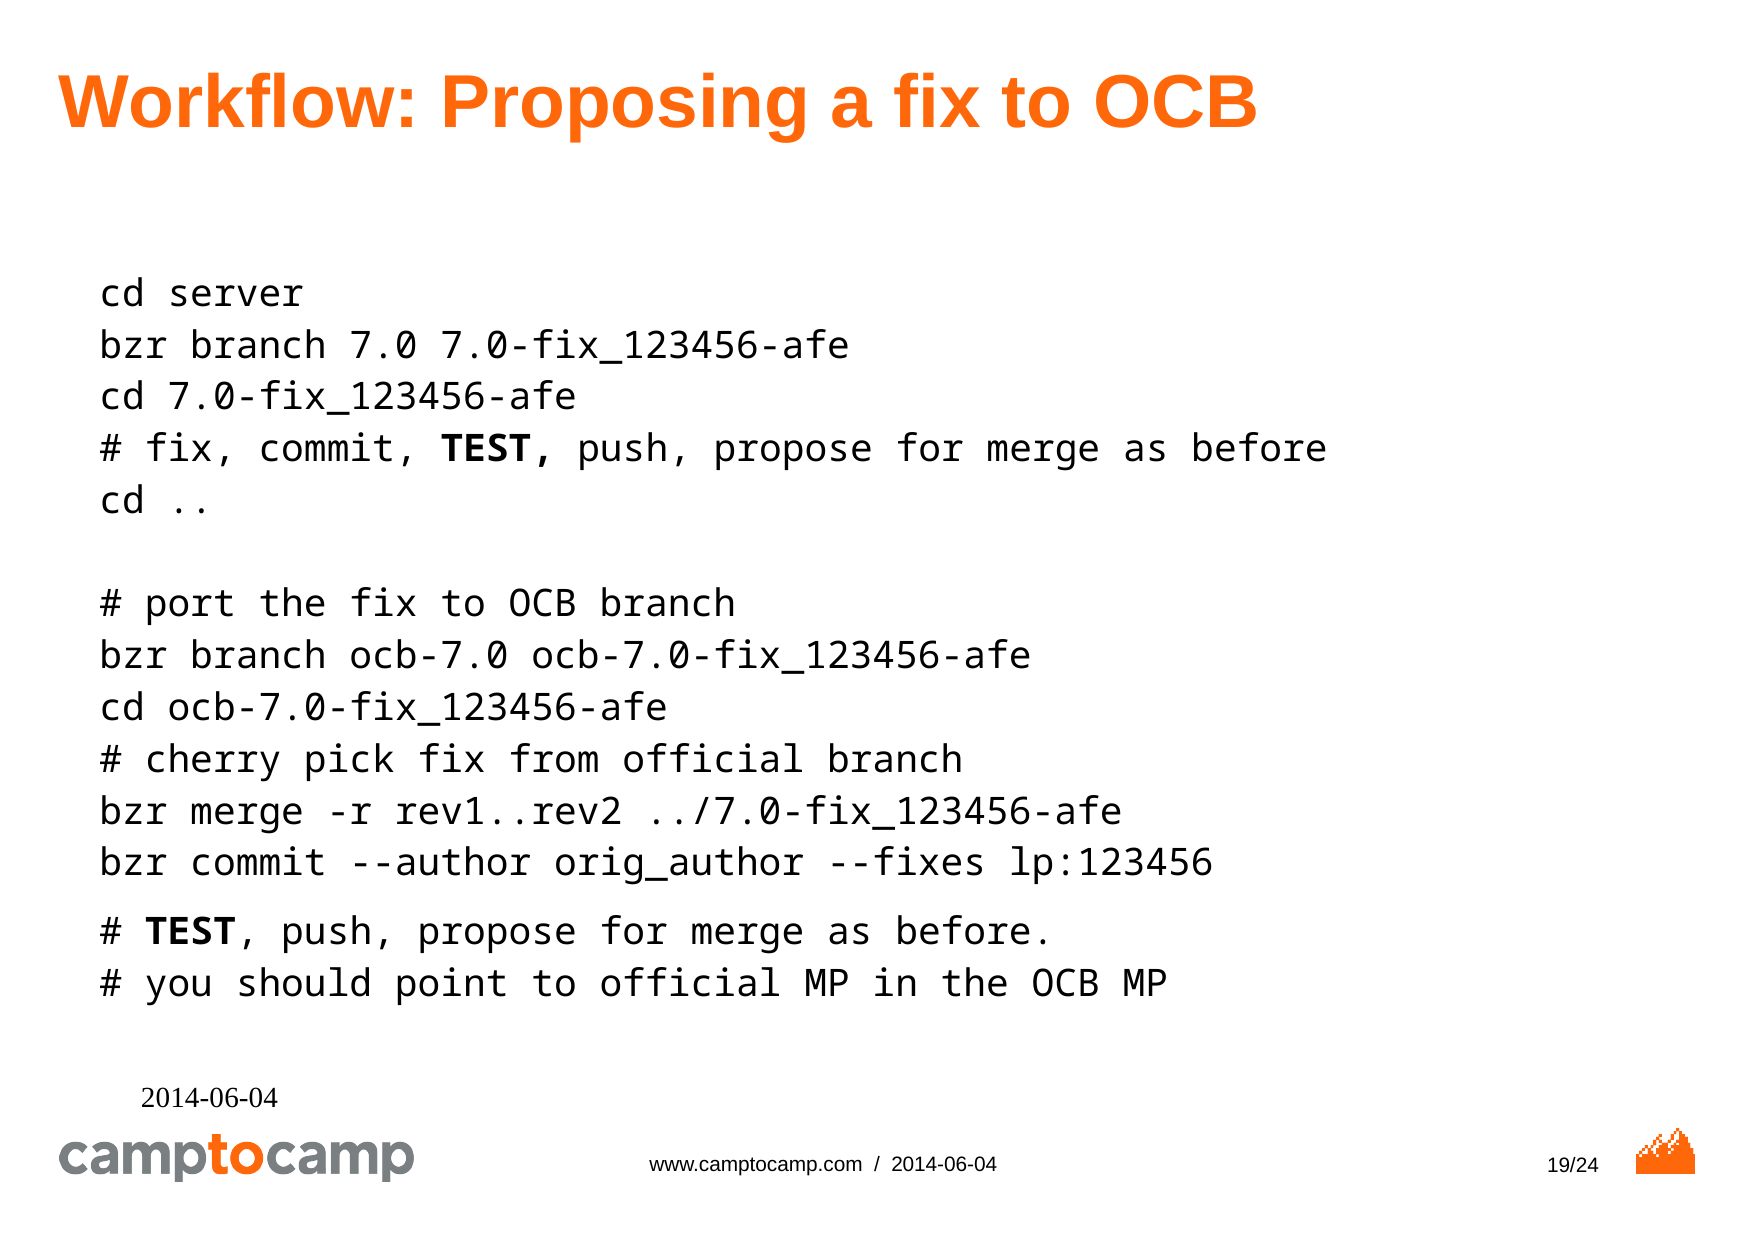

# Workflow: Proposing a fix to OCB
cd server
bzr branch 7.0 7.0-fix_123456-afe
cd 7.0-fix_123456-afe
# fix, commit, TEST, push, propose for merge as before
cd ..
# port the fix to OCB branch
bzr branch ocb-7.0 ocb-7.0-fix_123456-afe
cd ocb-7.0-fix_123456-afe
# cherry pick fix from official branch
bzr merge -r rev1..rev2 ../7.0-fix_123456-afe
bzr commit --author orig_author --fixes lp:123456
# TEST, push, propose for merge as before. # you should point to official MP in the OCB MP
2014-06-04